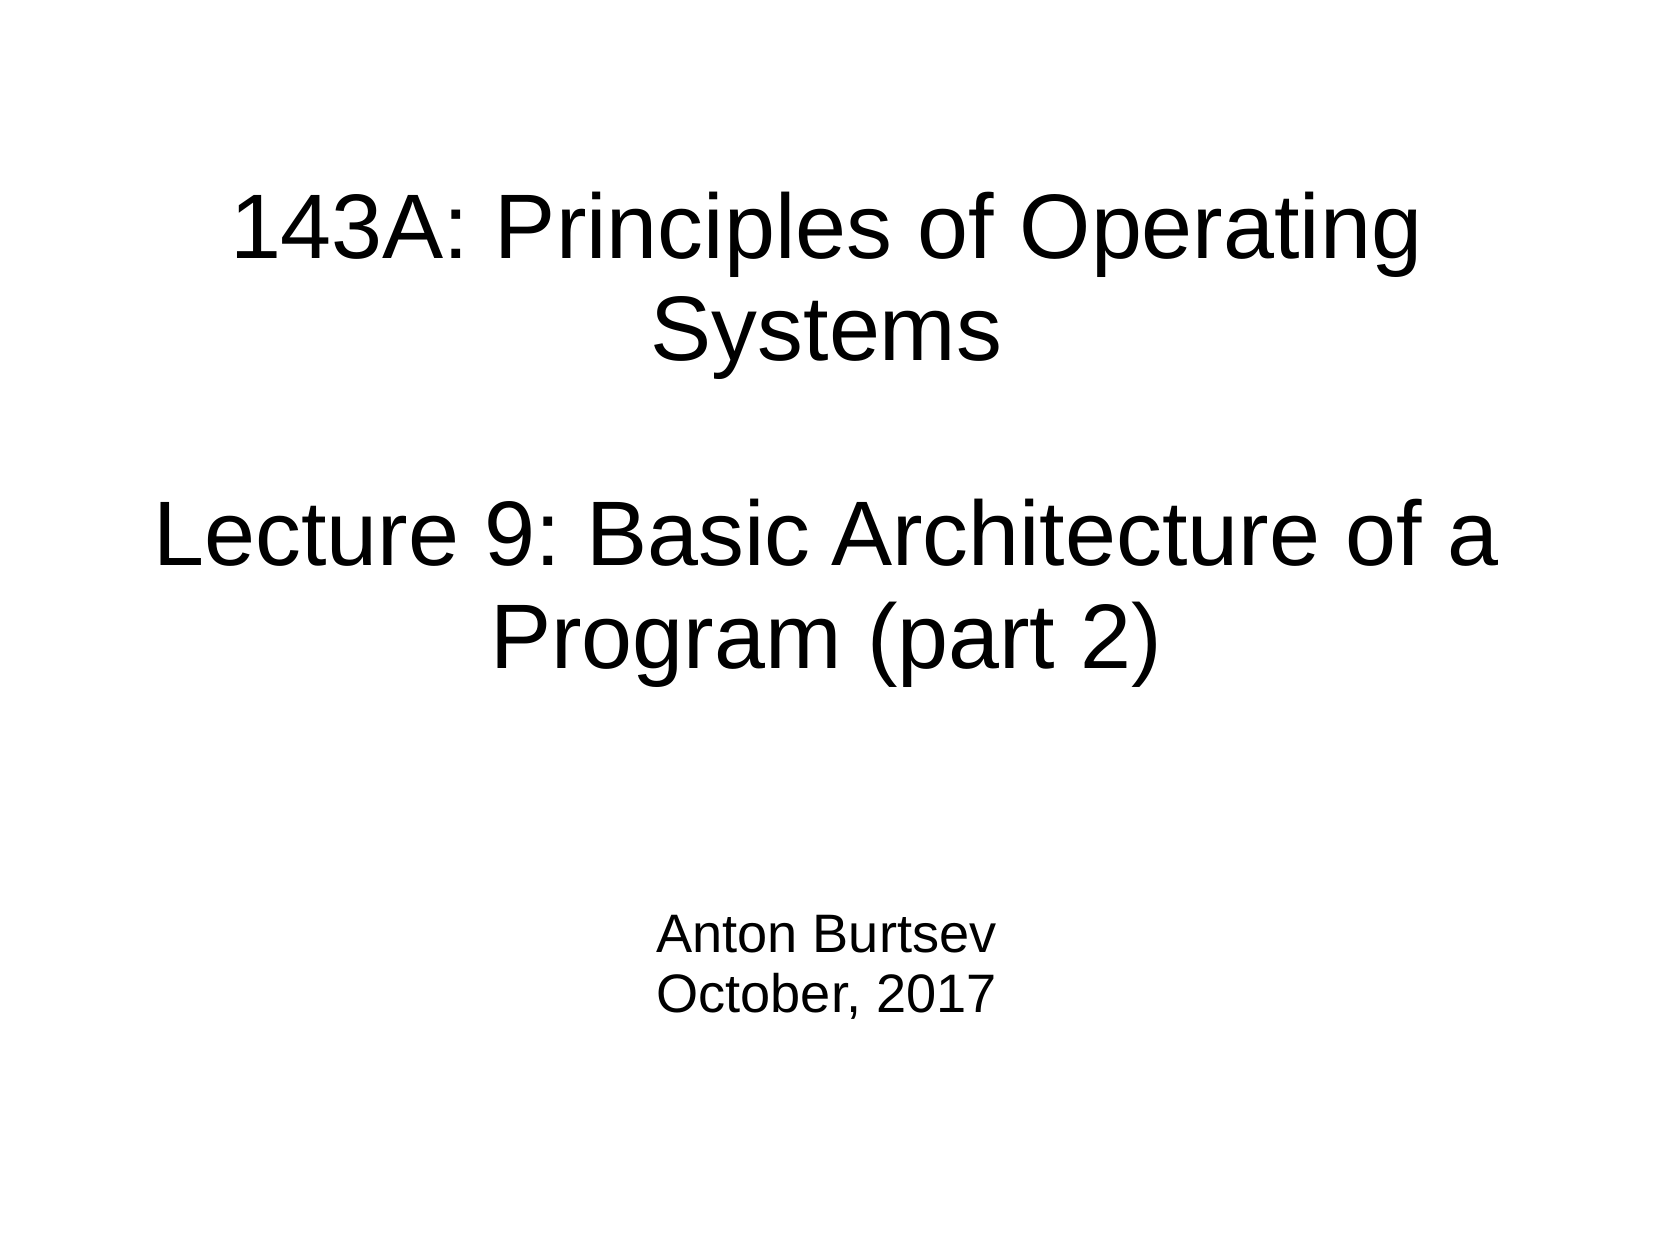

# 143A: Principles of Operating Systems Lecture 9: Basic Architecture of a Program (part 2)
Anton Burtsev
October, 2017